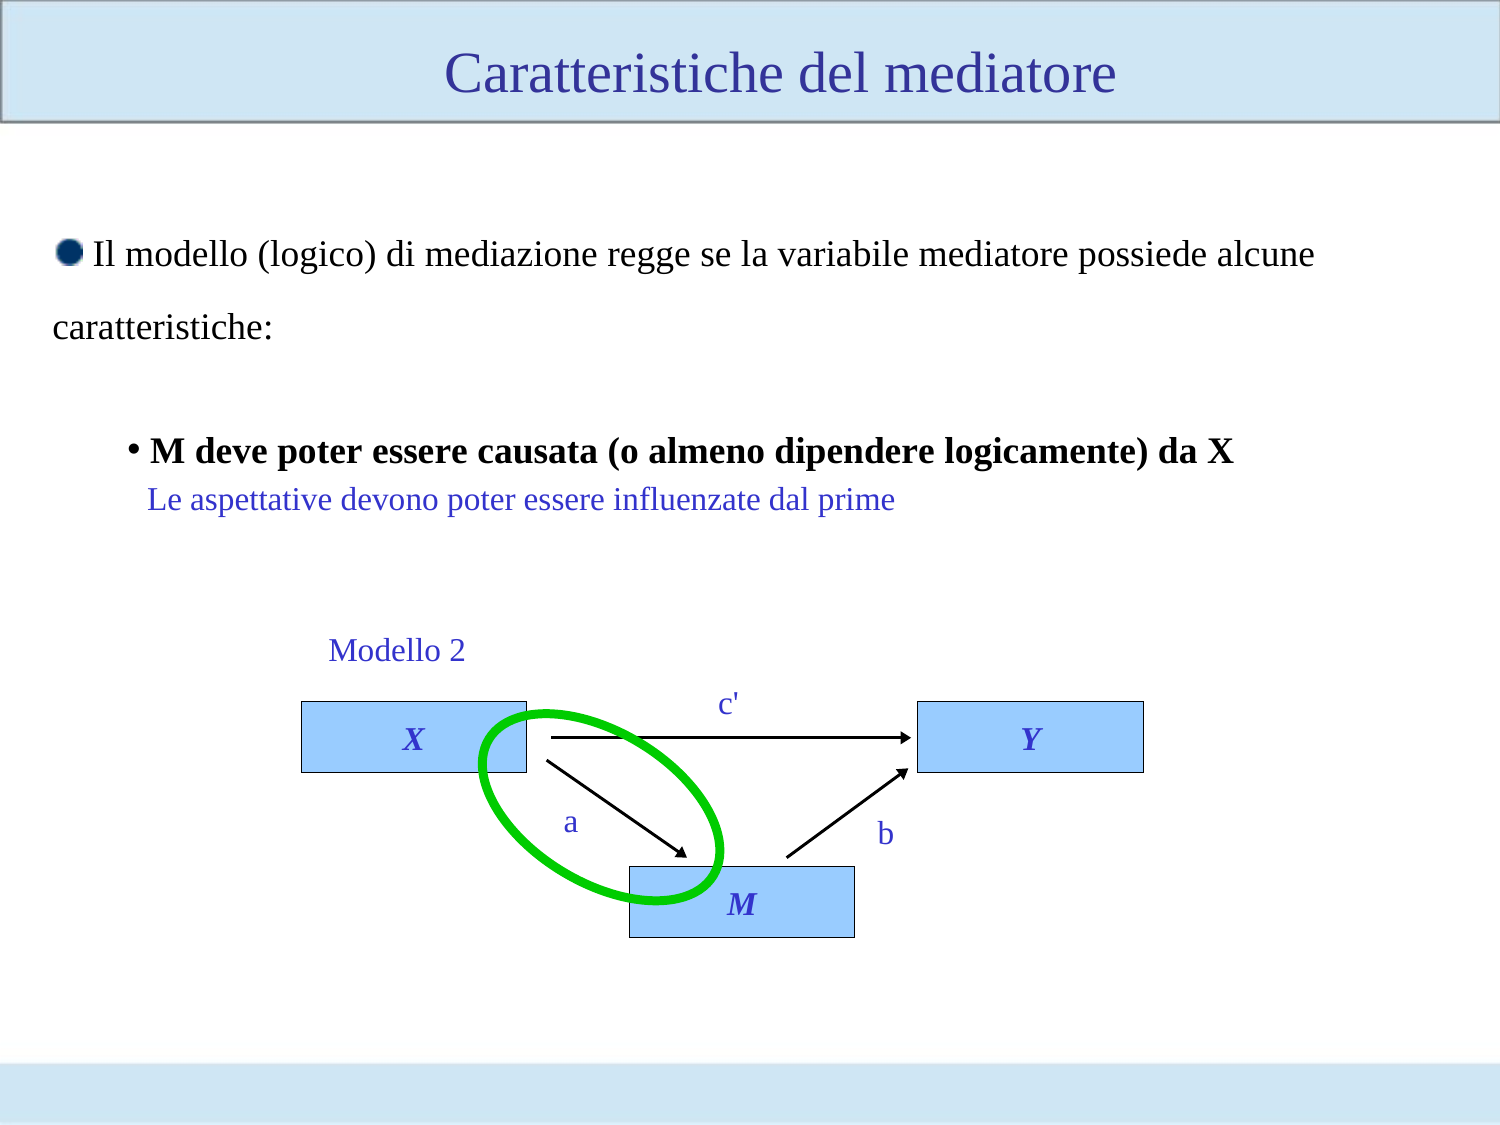

# Caratteristiche del mediatore
 Il modello (logico) di mediazione regge se la variabile mediatore possiede alcune caratteristiche:
 M deve poter essere causata (o almeno dipendere logicamente) da X
Le aspettative devono poter essere influenzate dal prime
Modello 2
c'
X
Y
a
b
M